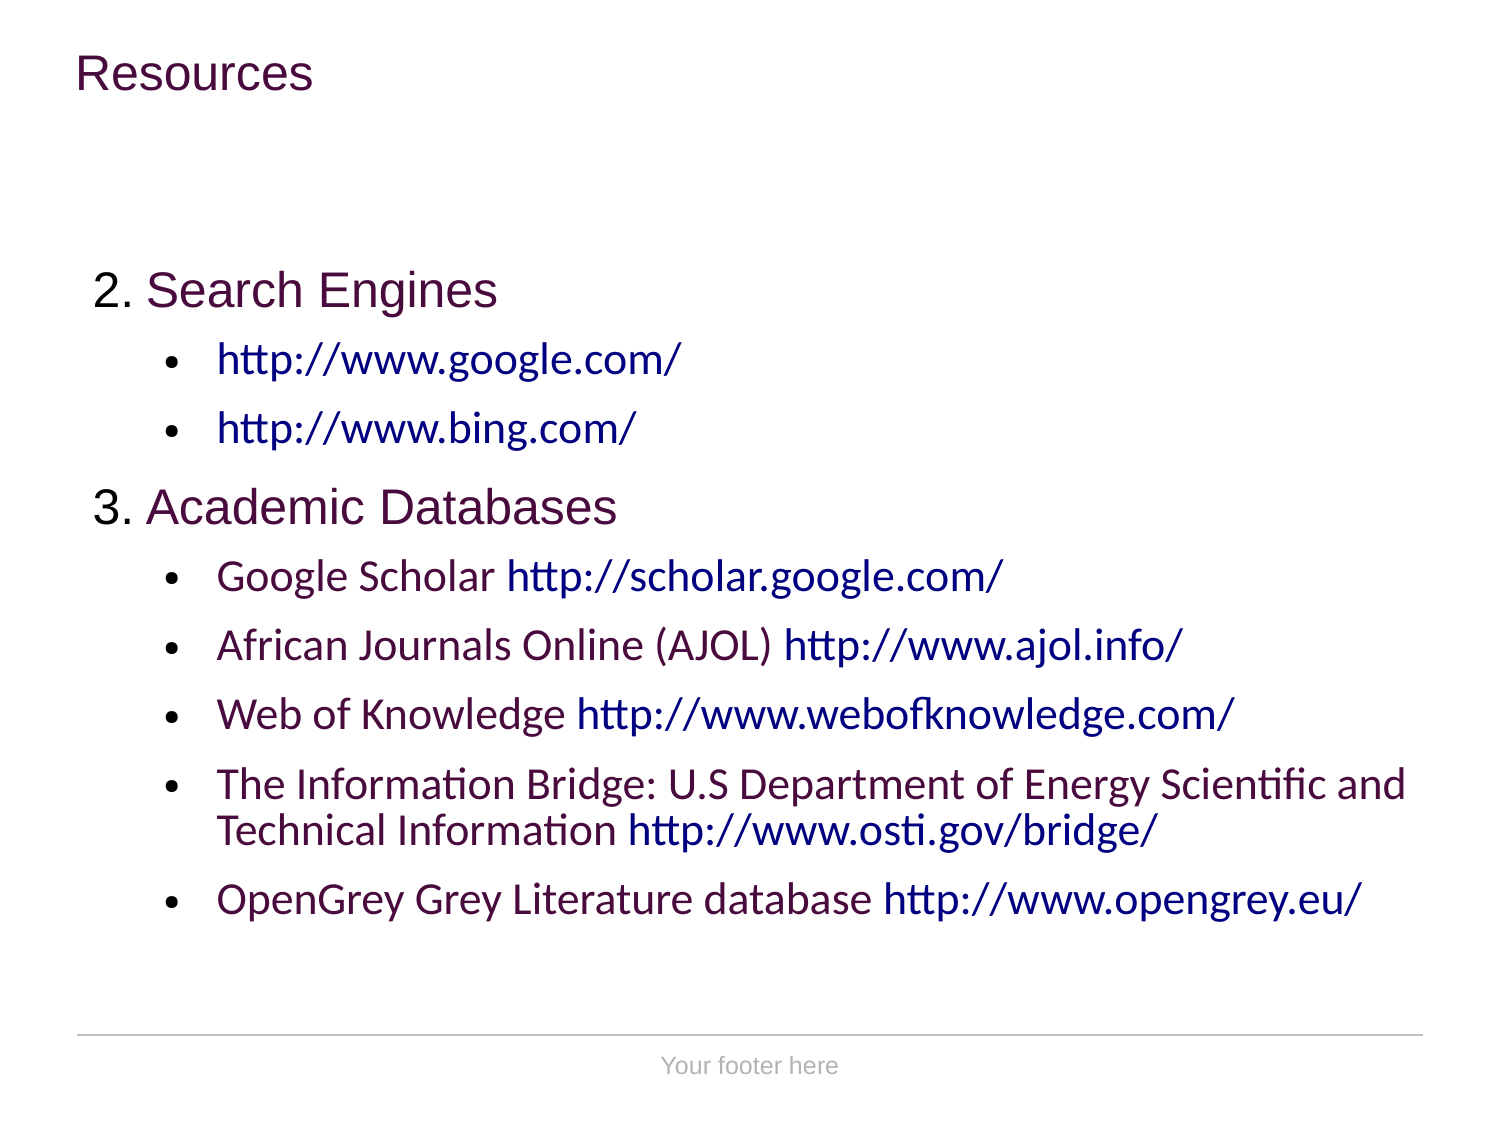

# Resources
Search Engines
http://www.google.com/
http://www.bing.com/
Academic Databases
Google Scholar http://scholar.google.com/
African Journals Online (AJOL) http://www.ajol.info/
Web of Knowledge http://www.webofknowledge.com/
The Information Bridge: U.S Department of Energy Scientific and Technical Information http://www.osti.gov/bridge/
OpenGrey Grey Literature database http://www.opengrey.eu/
Nigerian Oil Fields